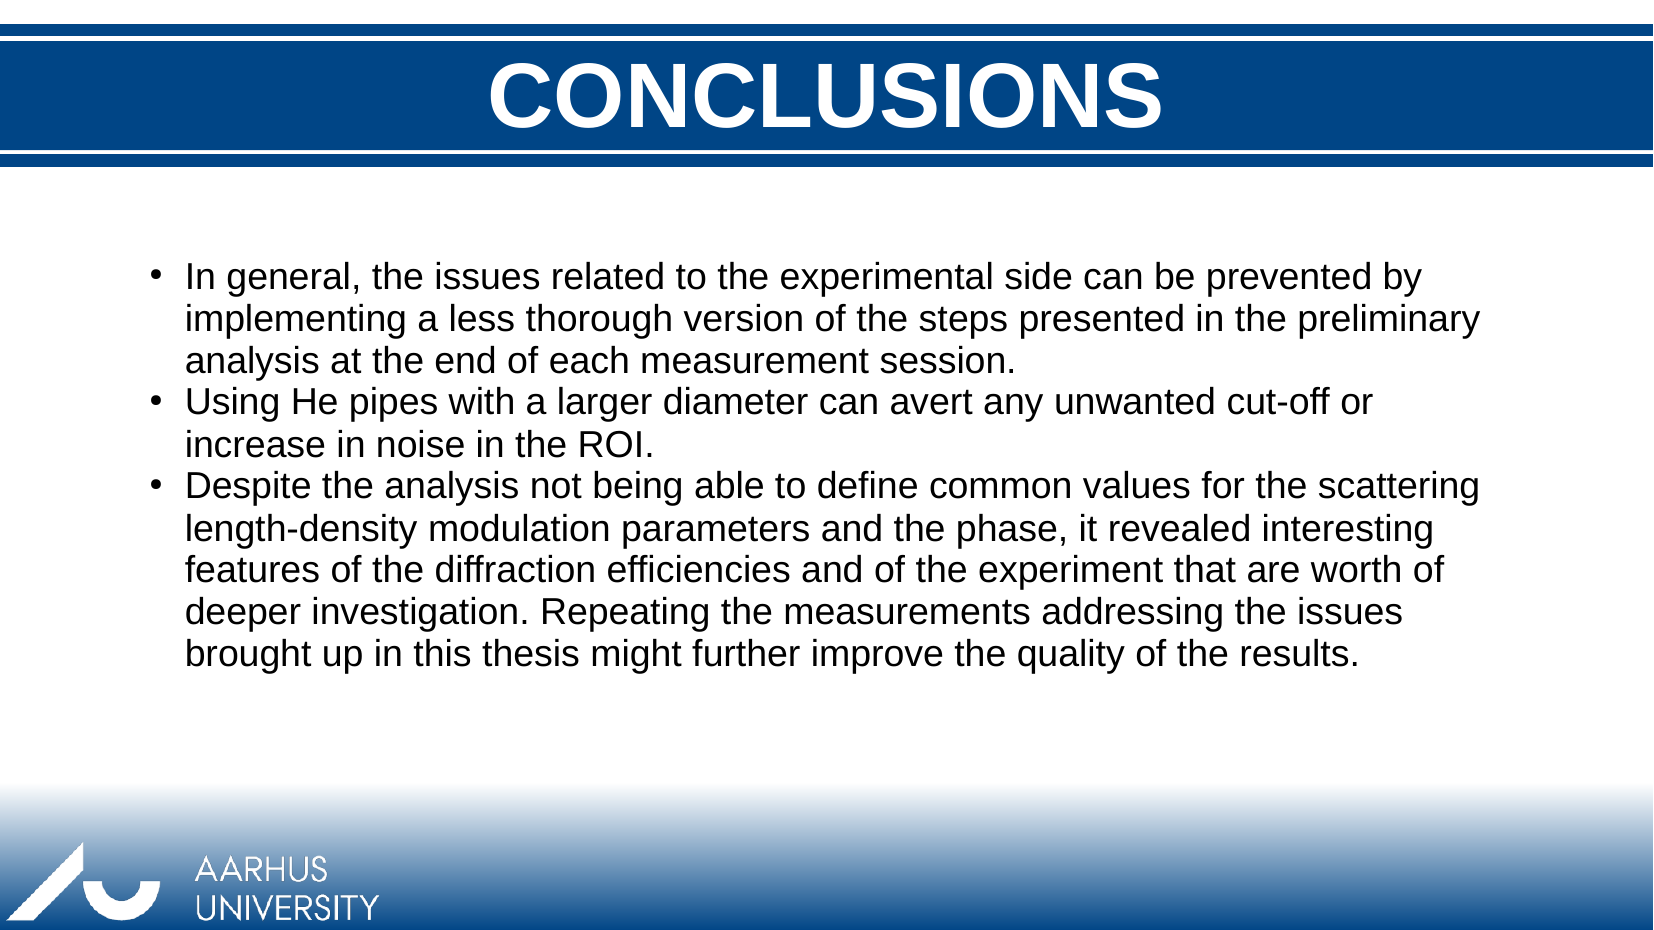

# CONCLUSIONS
In general, the issues related to the experimental side can be prevented by implementing a less thorough version of the steps presented in the preliminary analysis at the end of each measurement session.
Using He pipes with a larger diameter can avert any unwanted cut-off or increase in noise in the ROI.
Despite the analysis not being able to define common values for the scattering length-density modulation parameters and the phase, it revealed interesting features of the diffraction efficiencies and of the experiment that are worth of deeper investigation. Repeating the measurements addressing the issues brought up in this thesis might further improve the quality of the results.